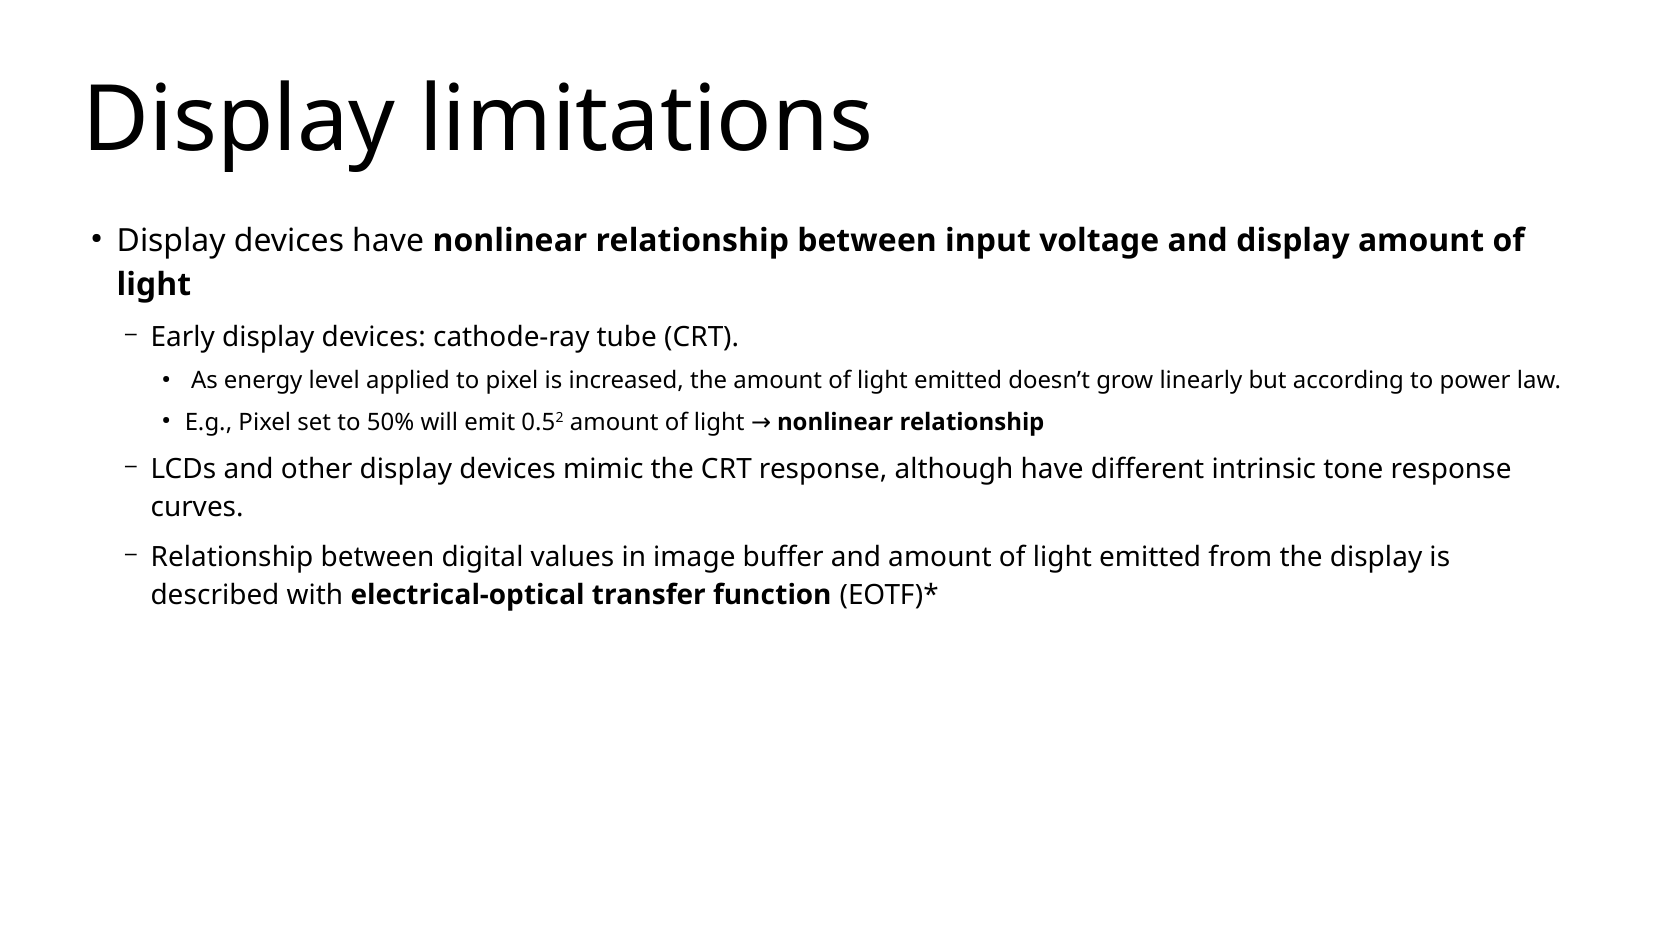

# Display limitations
Display devices have nonlinear relationship between input voltage and display amount of light
Early display devices: cathode-ray tube (CRT).
 As energy level applied to pixel is increased, the amount of light emitted doesn’t grow linearly but according to power law.
E.g., Pixel set to 50% will emit 0.52 amount of light → nonlinear relationship
LCDs and other display devices mimic the CRT response, although have different intrinsic tone response curves.
Relationship between digital values in image buffer and amount of light emitted from the display is described with electrical-optical transfer function (EOTF)*